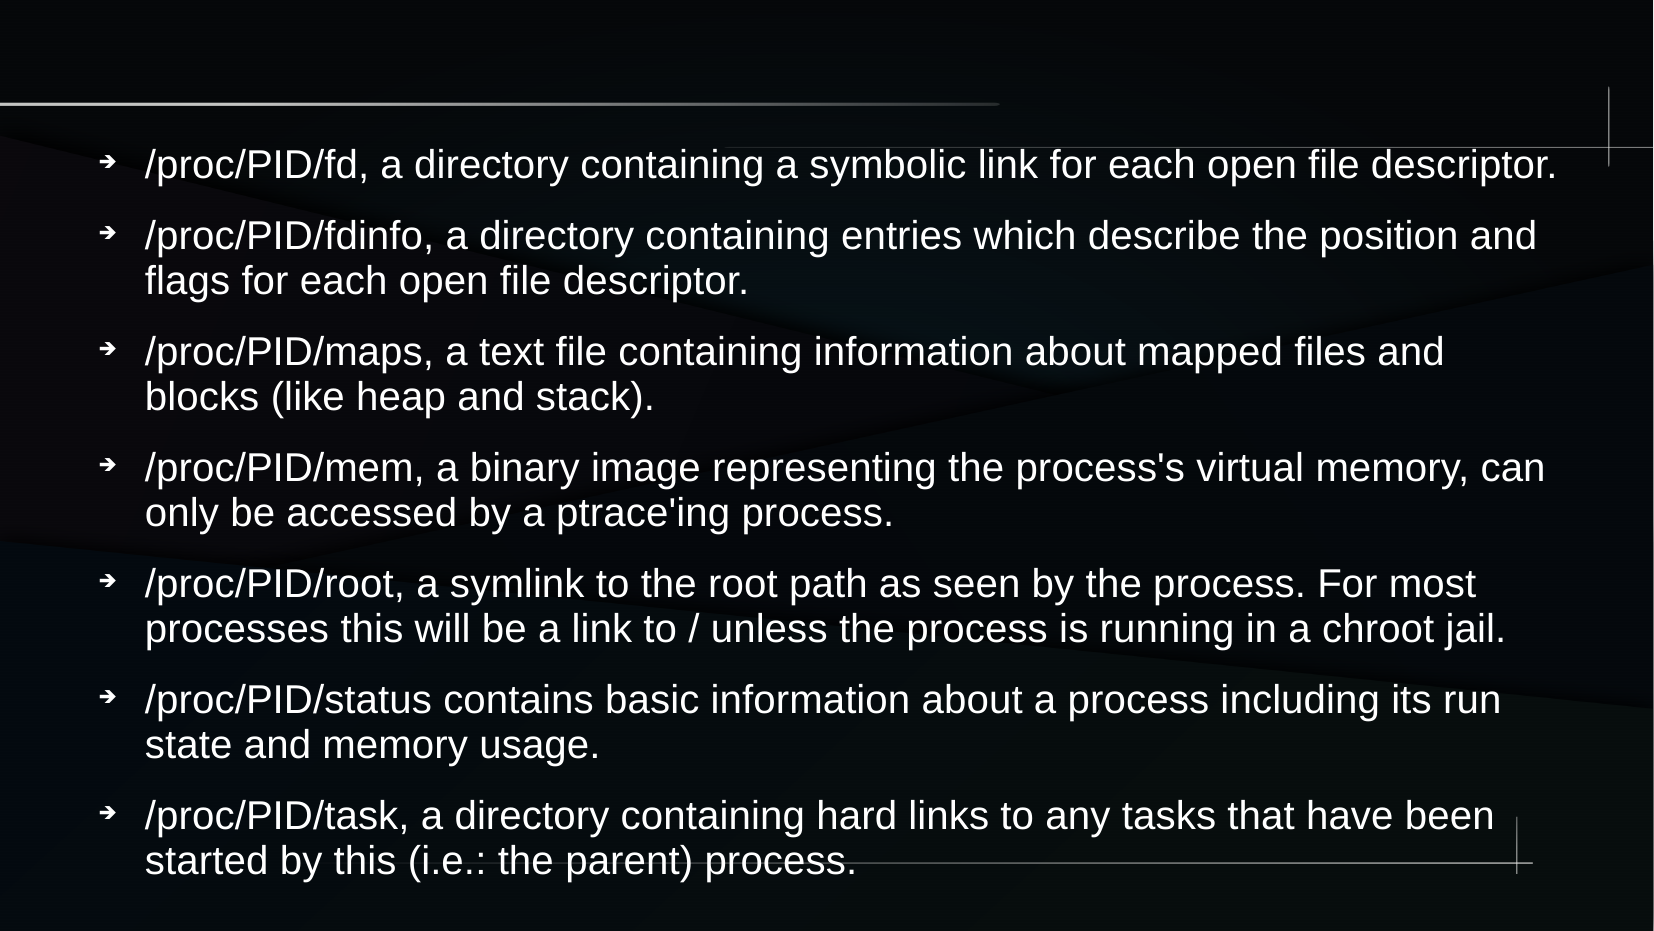

#
/proc/PID/fd, a directory containing a symbolic link for each open file descriptor.
/proc/PID/fdinfo, a directory containing entries which describe the position and flags for each open file descriptor.
/proc/PID/maps, a text file containing information about mapped files and blocks (like heap and stack).
/proc/PID/mem, a binary image representing the process's virtual memory, can only be accessed by a ptrace'ing process.
/proc/PID/root, a symlink to the root path as seen by the process. For most processes this will be a link to / unless the process is running in a chroot jail.
/proc/PID/status contains basic information about a process including its run state and memory usage.
/proc/PID/task, a directory containing hard links to any tasks that have been started by this (i.e.: the parent) process.